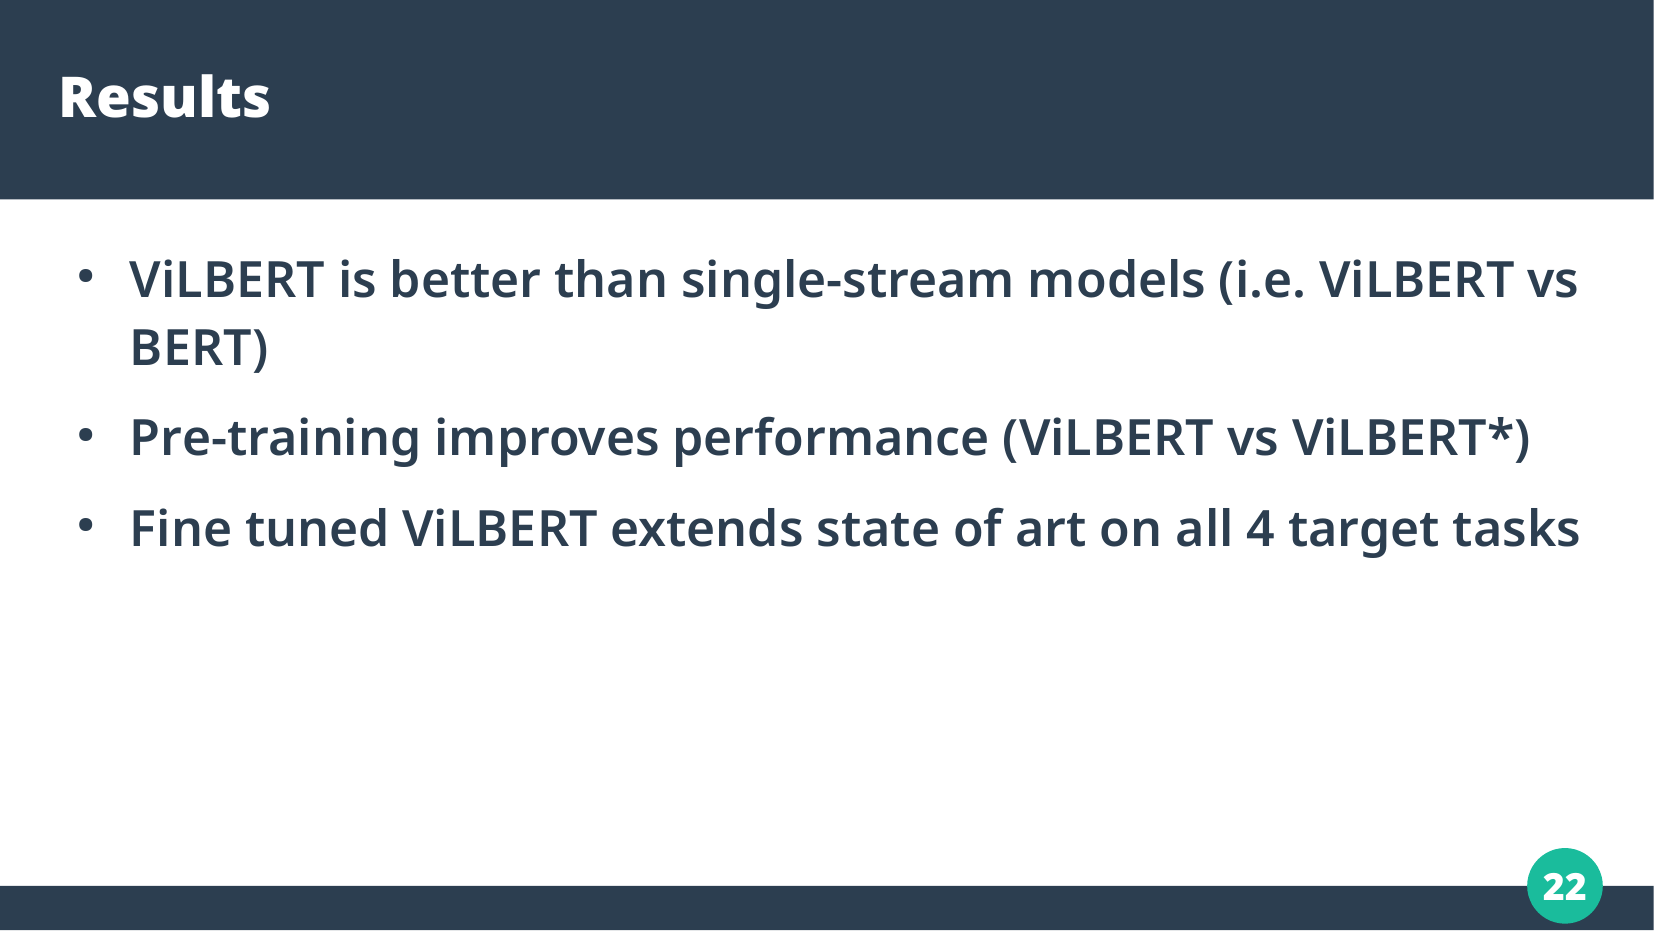

# Results
ViLBERT is better than single-stream models (i.e. ViLBERT vs BERT)
Pre-training improves performance (ViLBERT vs ViLBERT*)
Fine tuned ViLBERT extends state of art on all 4 target tasks